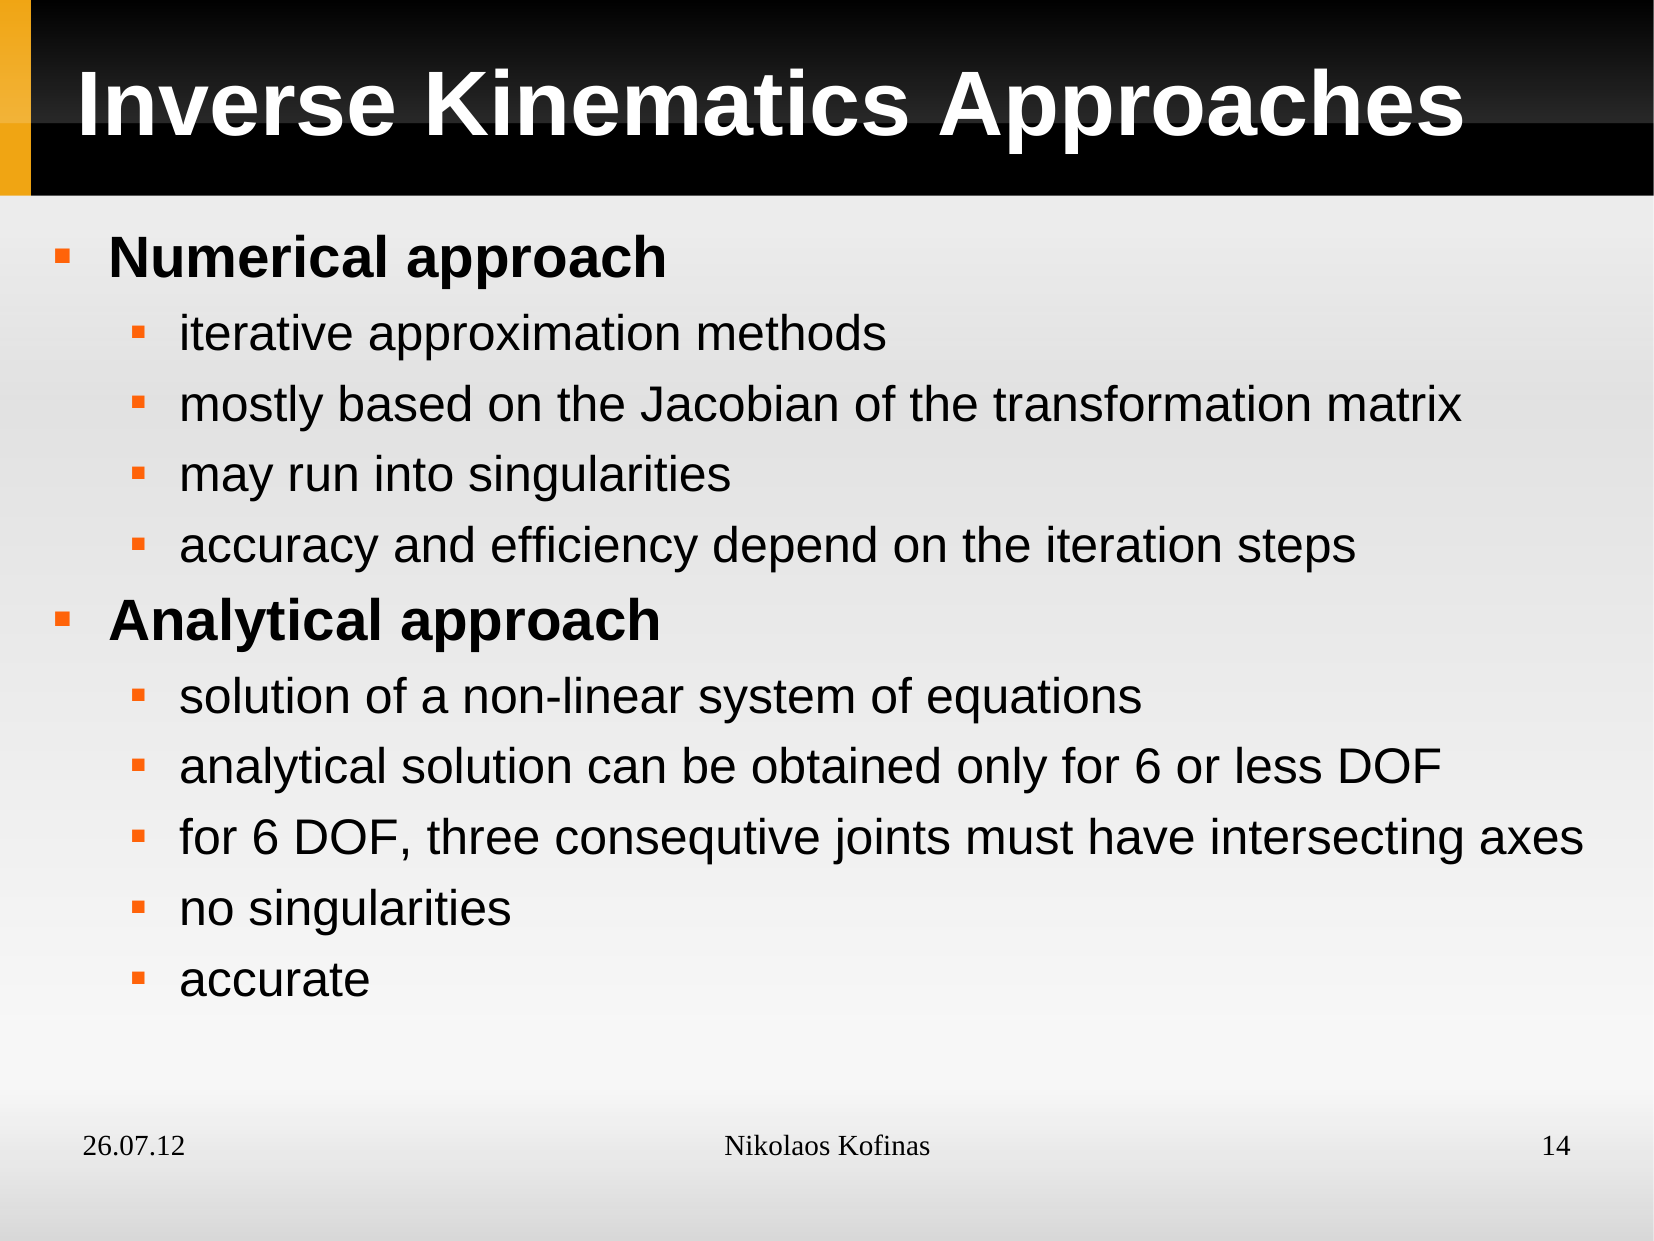

# Inverse Kinematics Approaches
Numerical approach
iterative approximation methods
mostly based on the Jacobian of the transformation matrix
may run into singularities
accuracy and efficiency depend on the iteration steps
Analytical approach
solution of a non-linear system of equations
analytical solution can be obtained only for 6 or less DOF
for 6 DOF, three consequtive joints must have intersecting axes
no singularities
accurate
26.07.12
Νικόλαος Κοφινάς
14